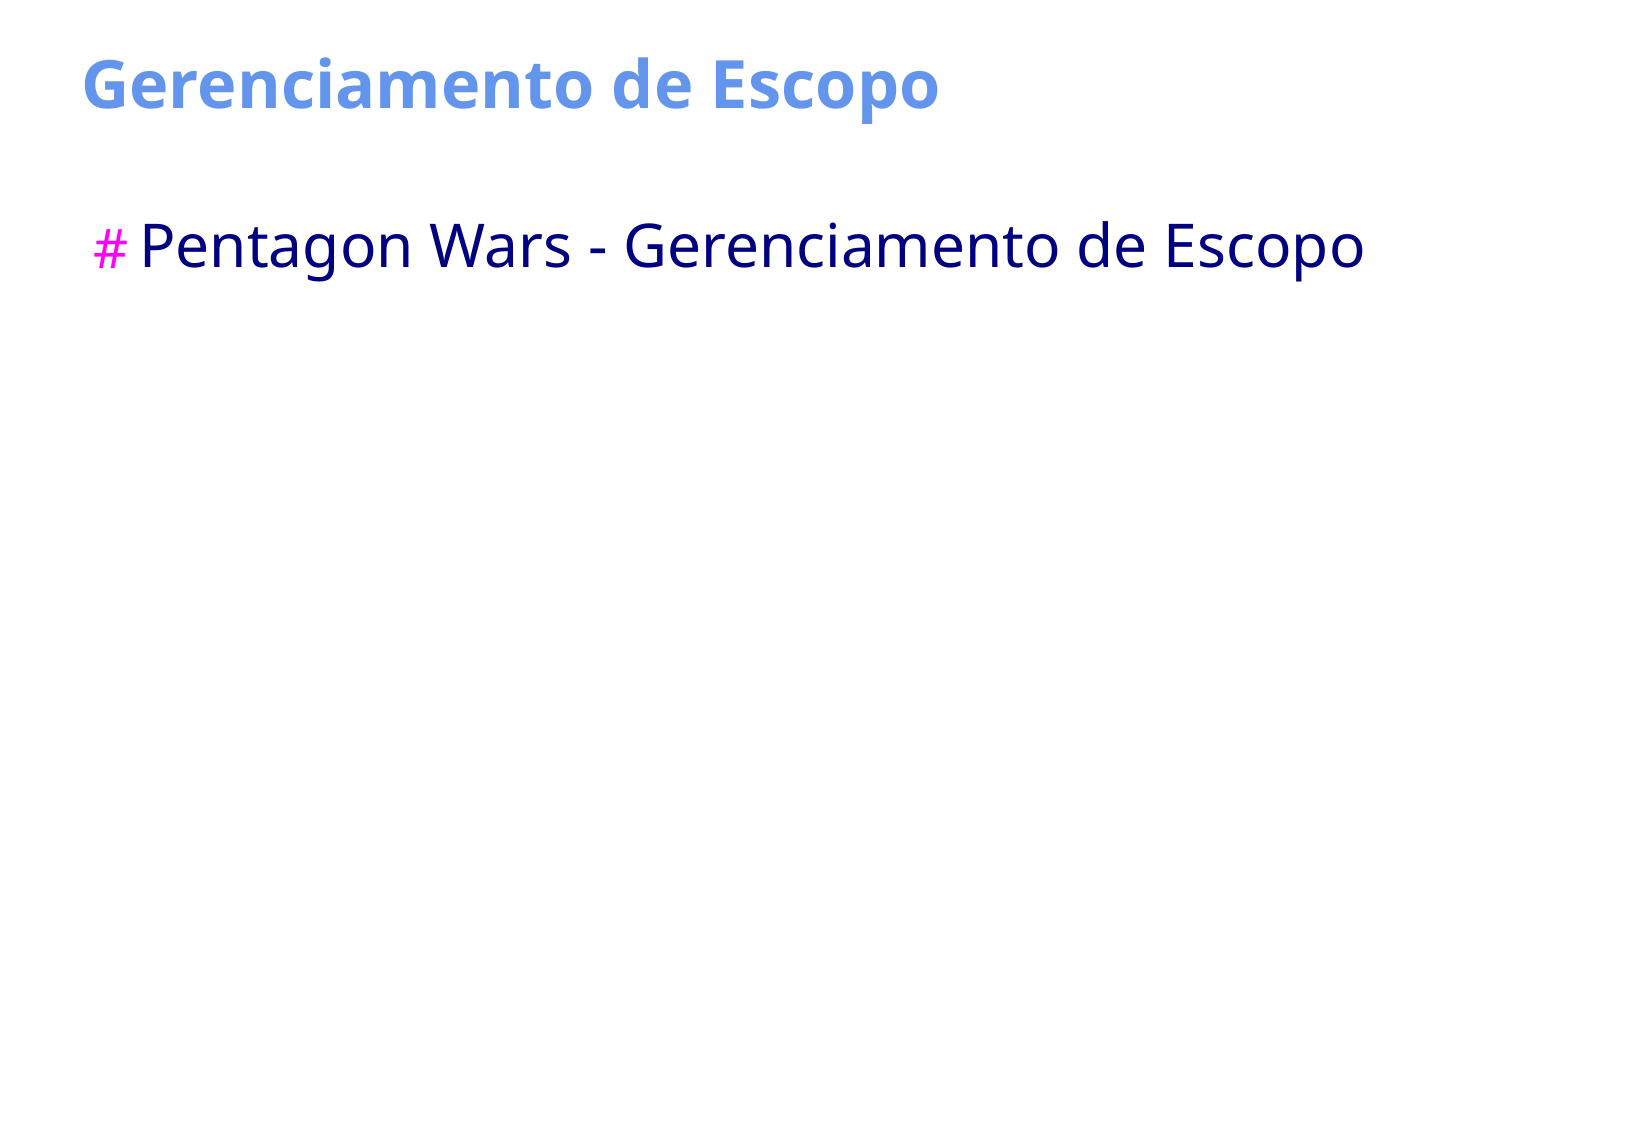

# Gerenciamento de Escopo
Pentagon Wars - Gerenciamento de Escopo